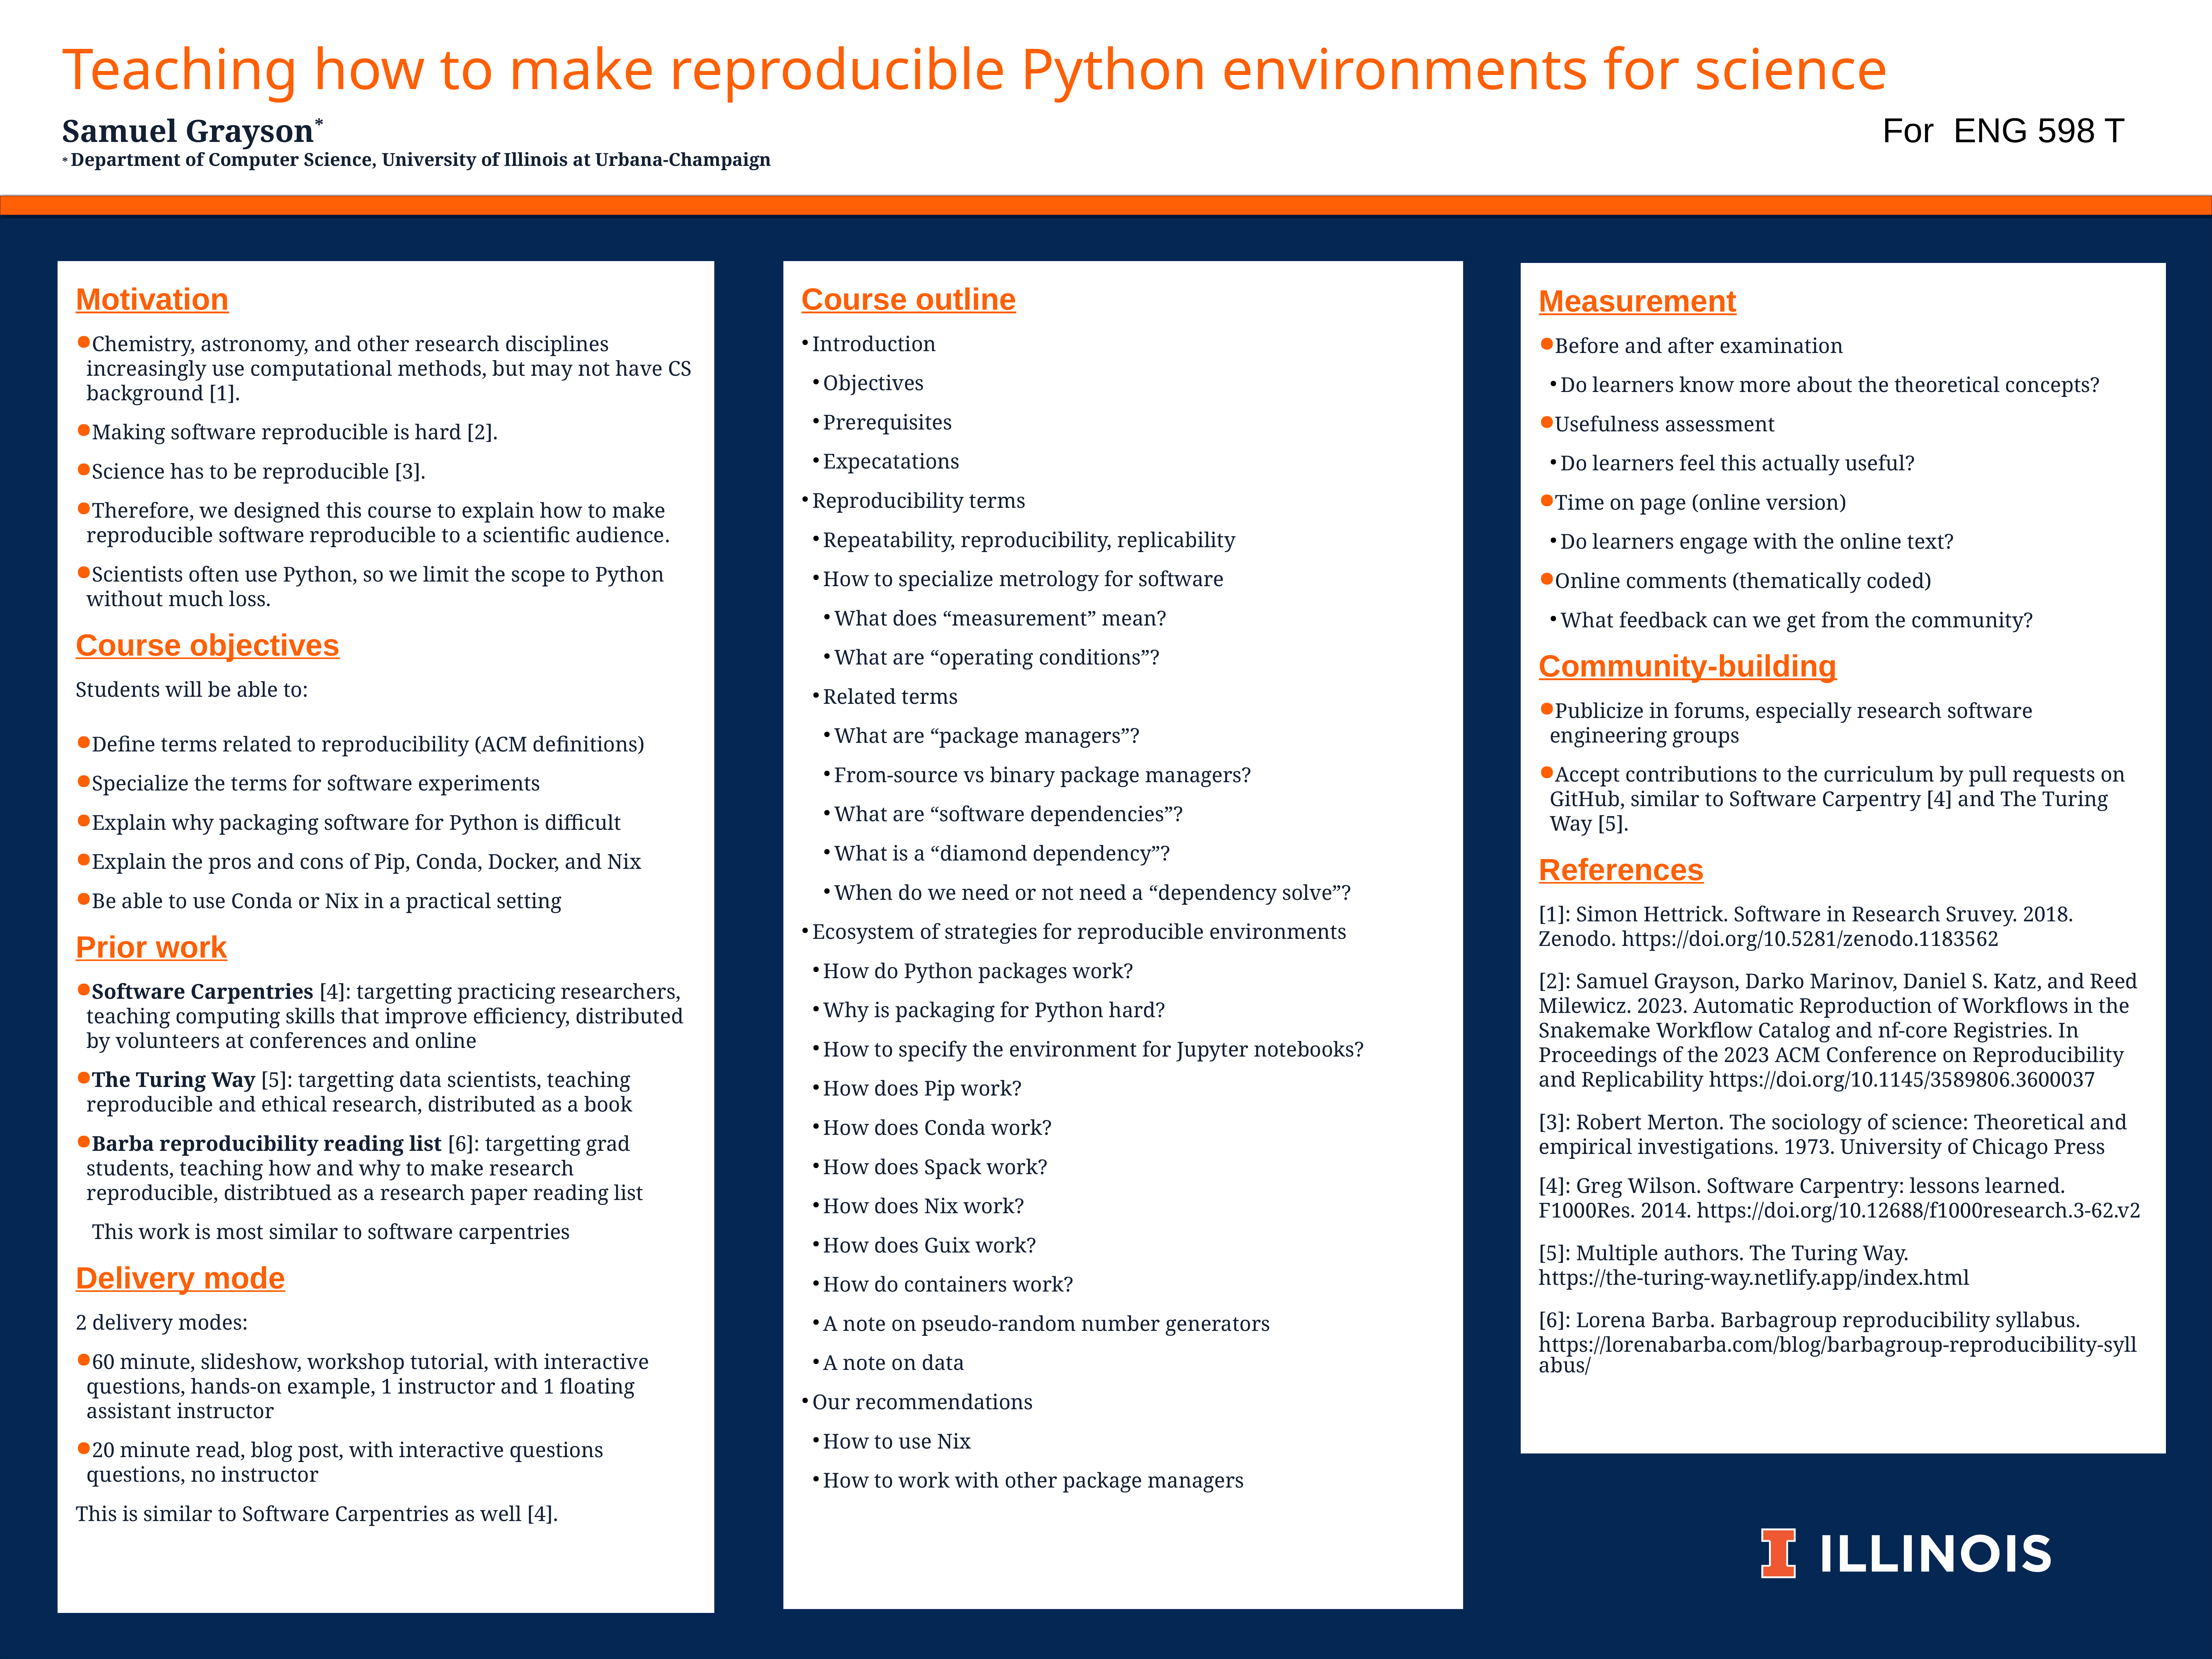

Teaching how to make reproducible Python environments for science
Samuel Grayson*
* Department of Computer Science, University of Illinois at Urbana-Champaign
For ENG 598 T
Motivation
Chemistry, astronomy, and other research disciplines increasingly use computational methods, but may not have CS background [1].
Making software reproducible is hard [2].
Science has to be reproducible [3].
Therefore, we designed this course to explain how to make reproducible software reproducible to a scientific audience.
Scientists often use Python, so we limit the scope to Python without much loss.
Course objectives
Students will be able to:
Define terms related to reproducibility (ACM definitions)
Specialize the terms for software experiments
Explain why packaging software for Python is difficult
Explain the pros and cons of Pip, Conda, Docker, and Nix
Be able to use Conda or Nix in a practical setting
Prior work
Software Carpentries [4]: targetting practicing researchers, teaching computing skills that improve efficiency, distributed by volunteers at conferences and online
The Turing Way [5]: targetting data scientists, teaching reproducible and ethical research, distributed as a book
Barba reproducibility reading list [6]: targetting grad students, teaching how and why to make research reproducible, distribtued as a research paper reading list
This work is most similar to software carpentries
Delivery mode
2 delivery modes:
60 minute, slideshow, workshop tutorial, with interactive questions, hands-on example, 1 instructor and 1 floating assistant instructor
20 minute read, blog post, with interactive questions questions, no instructor
This is similar to Software Carpentries as well [4].
Course outline
Introduction
Objectives
Prerequisites
Expecatations
Reproducibility terms
Repeatability, reproducibility, replicability
How to specialize metrology for software
What does “measurement” mean?
What are “operating conditions”?
Related terms
What are “package managers”?
From-source vs binary package managers?
What are “software dependencies”?
What is a “diamond dependency”?
When do we need or not need a “dependency solve”?
Ecosystem of strategies for reproducible environments
How do Python packages work?
Why is packaging for Python hard?
How to specify the environment for Jupyter notebooks?
How does Pip work?
How does Conda work?
How does Spack work?
How does Nix work?
How does Guix work?
How do containers work?
A note on pseudo-random number generators
A note on data
Our recommendations
How to use Nix
How to work with other package managers
Measurement
Before and after examination
Do learners know more about the theoretical concepts?
Usefulness assessment
Do learners feel this actually useful?
Time on page (online version)
Do learners engage with the online text?
Online comments (thematically coded)
What feedback can we get from the community?
Community-building
Publicize in forums, especially research software engineering groups
Accept contributions to the curriculum by pull requests on GitHub, similar to Software Carpentry [4] and The Turing Way [5].
References
[1]: Simon Hettrick. Software in Research Sruvey. 2018. Zenodo. https://doi.org/10.5281/zenodo.1183562
[2]: Samuel Grayson, Darko Marinov, Daniel S. Katz, and Reed Milewicz. 2023. Automatic Reproduction of Workflows in the Snakemake Workflow Catalog and nf-core Registries. In Proceedings of the 2023 ACM Conference on Reproducibility and Replicability https://doi.org/10.1145/3589806.3600037
[3]: Robert Merton. The sociology of science: Theoretical and empirical investigations. 1973. University of Chicago Press
[4]: Greg Wilson. Software Carpentry: lessons learned. F1000Res. 2014. https://doi.org/10.12688/f1000research.3-62.v2
[5]: Multiple authors. The Turing Way. https://the-turing-way.netlify.app/index.html
[6]: Lorena Barba. Barbagroup reproducibility syllabus. https://lorenabarba.com/blog/barbagroup-reproducibility-syllabus/